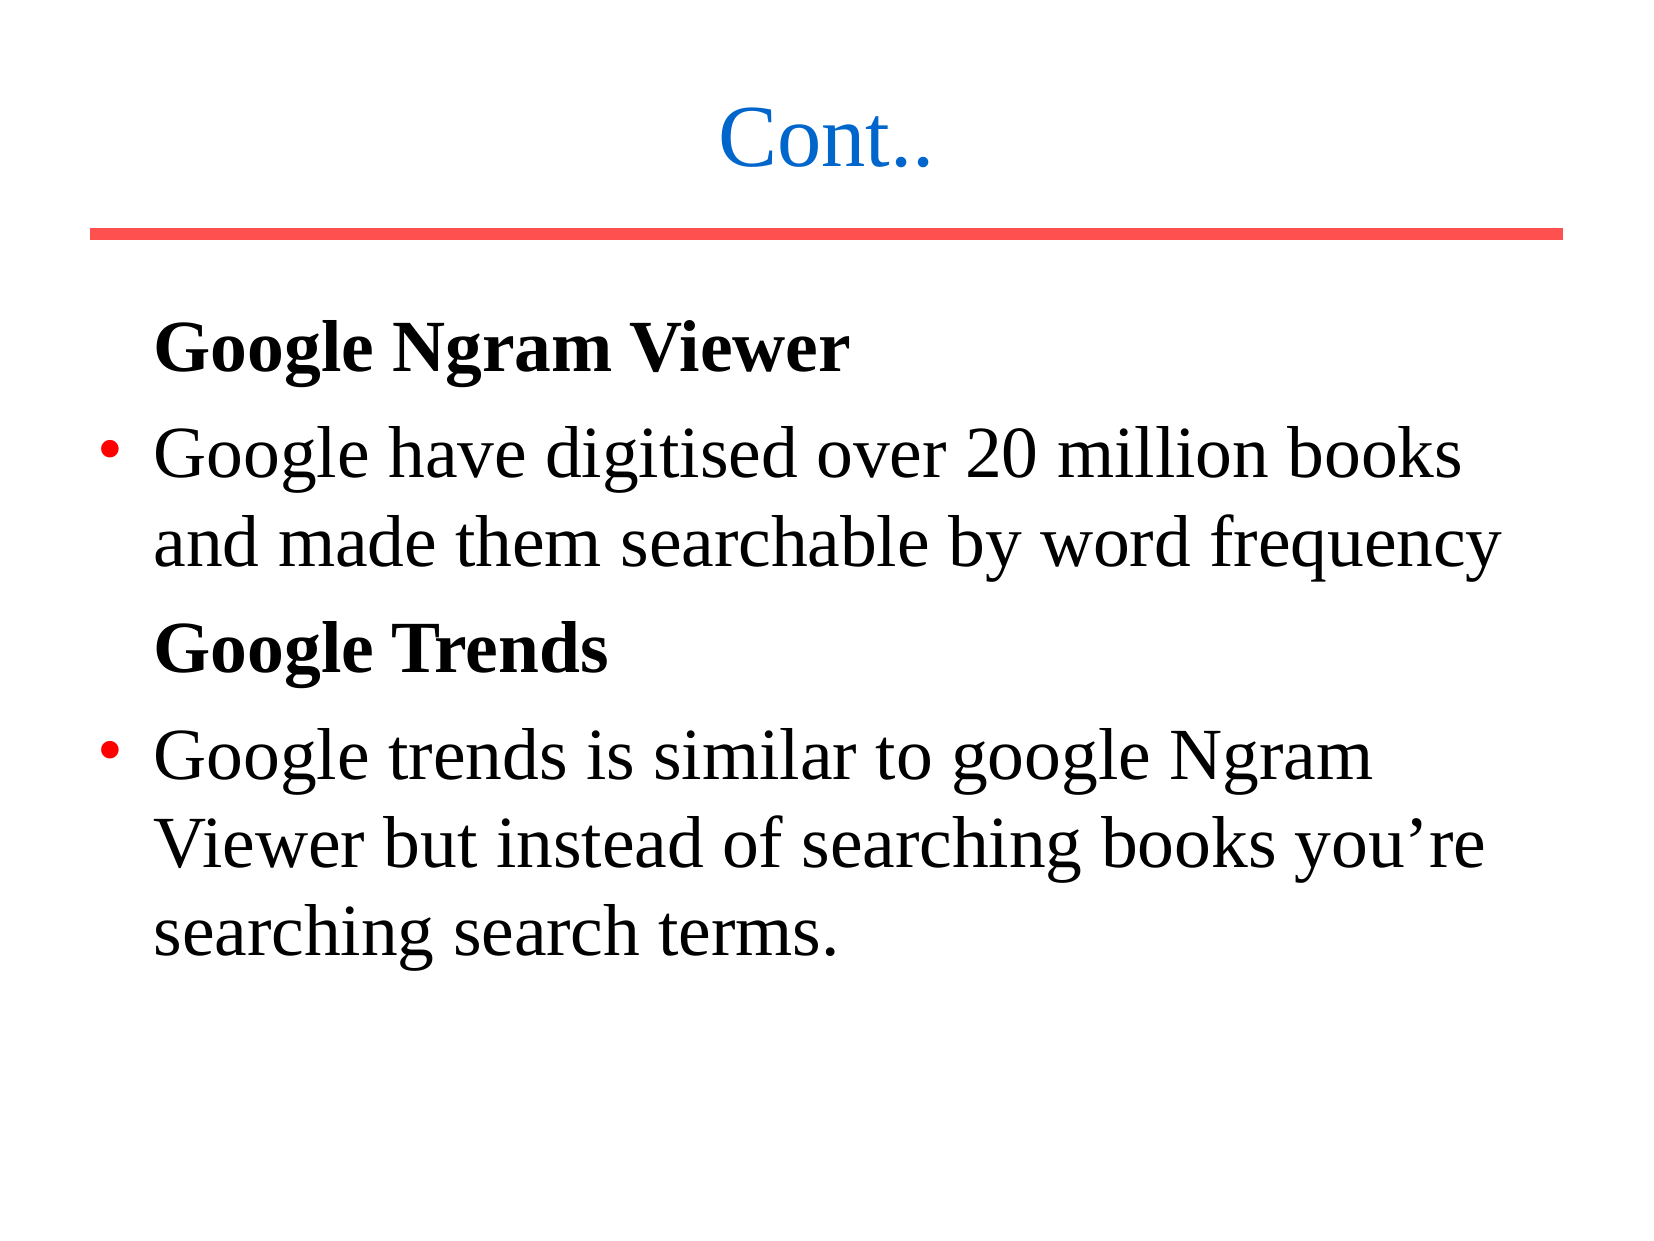

# Cont..
Google Ngram Viewer
Google have digitised over 20 million books and made them searchable by word frequency
Google Trends
Google trends is similar to google Ngram Viewer but instead of searching books you’re searching search terms.